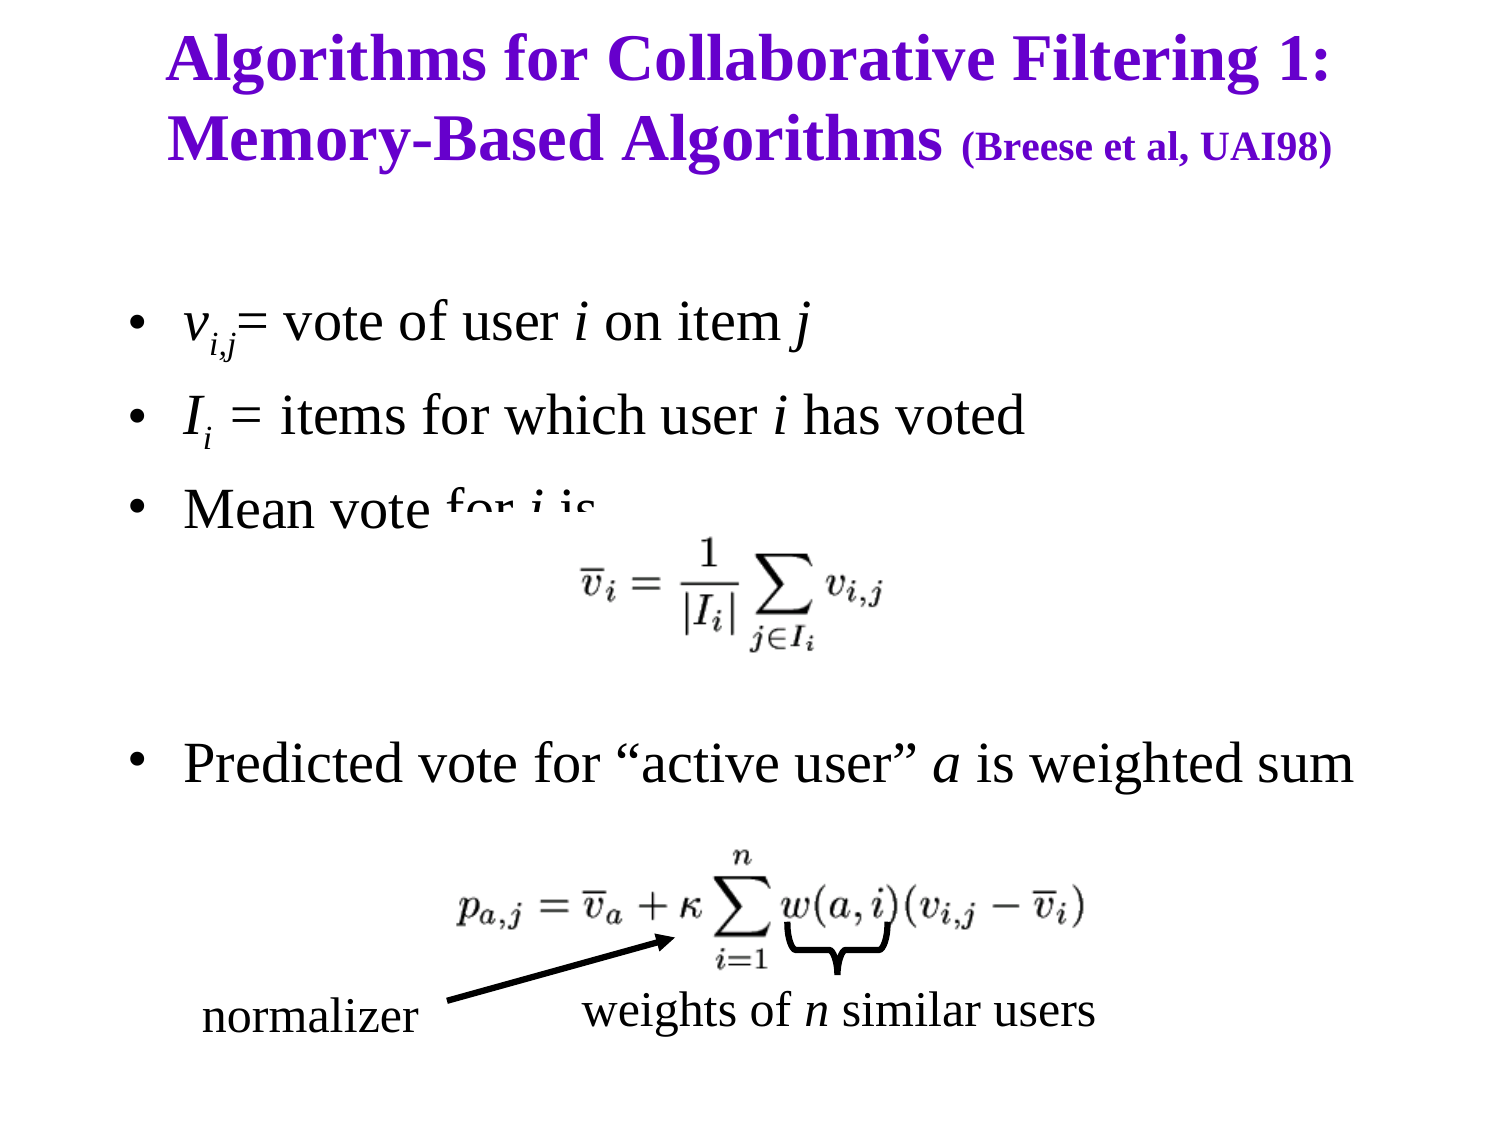

# Algorithms for Collaborative Filtering 1: Memory-Based Algorithms (Breese et al, UAI98)
vi,j= vote of user i on item j
Ii = items for which user i has voted
Mean vote for i is
Predicted vote for “active user” a is weighted sum
weights of n similar users
normalizer